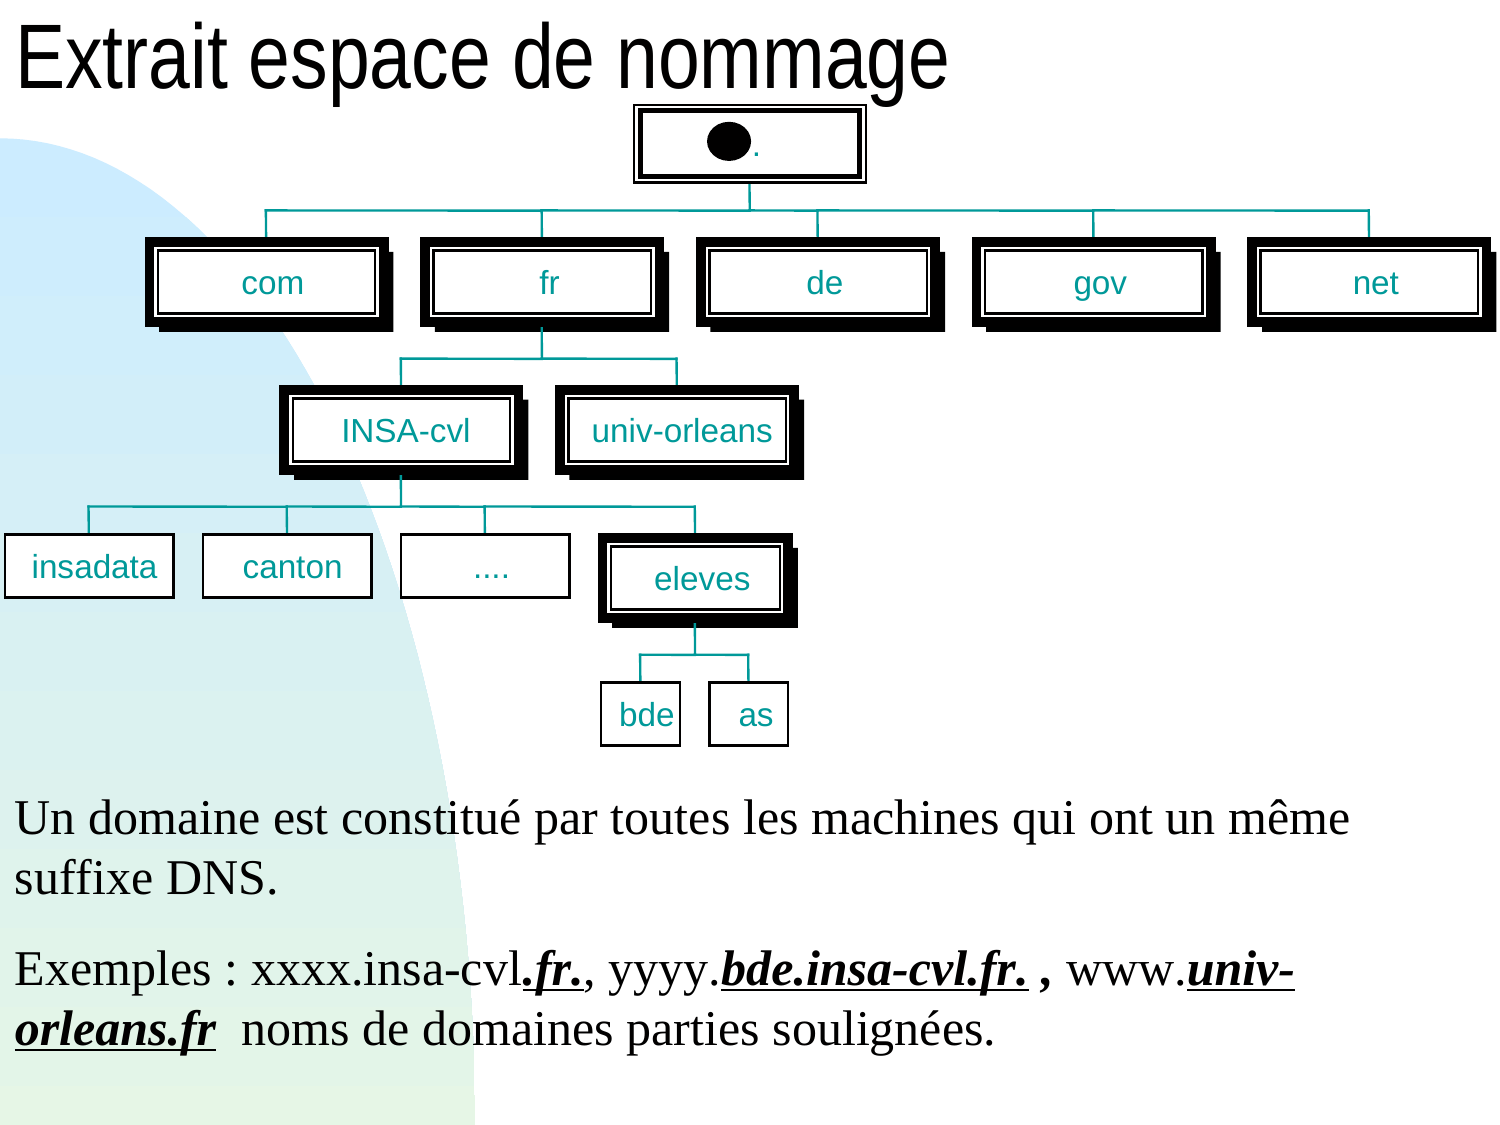

# Extrait espace de nommage
.
com
fr
de
gov
net
INSA-cvl
univ-orleans
insadata
canton
....
eleves
bde
as
Un domaine est constitué par toutes les machines qui ont un même suffixe DNS.
Exemples : xxxx.insa-cvl.fr., yyyy.bde.insa-cvl.fr. , www.univ-orleans.fr noms de domaines parties soulignées.